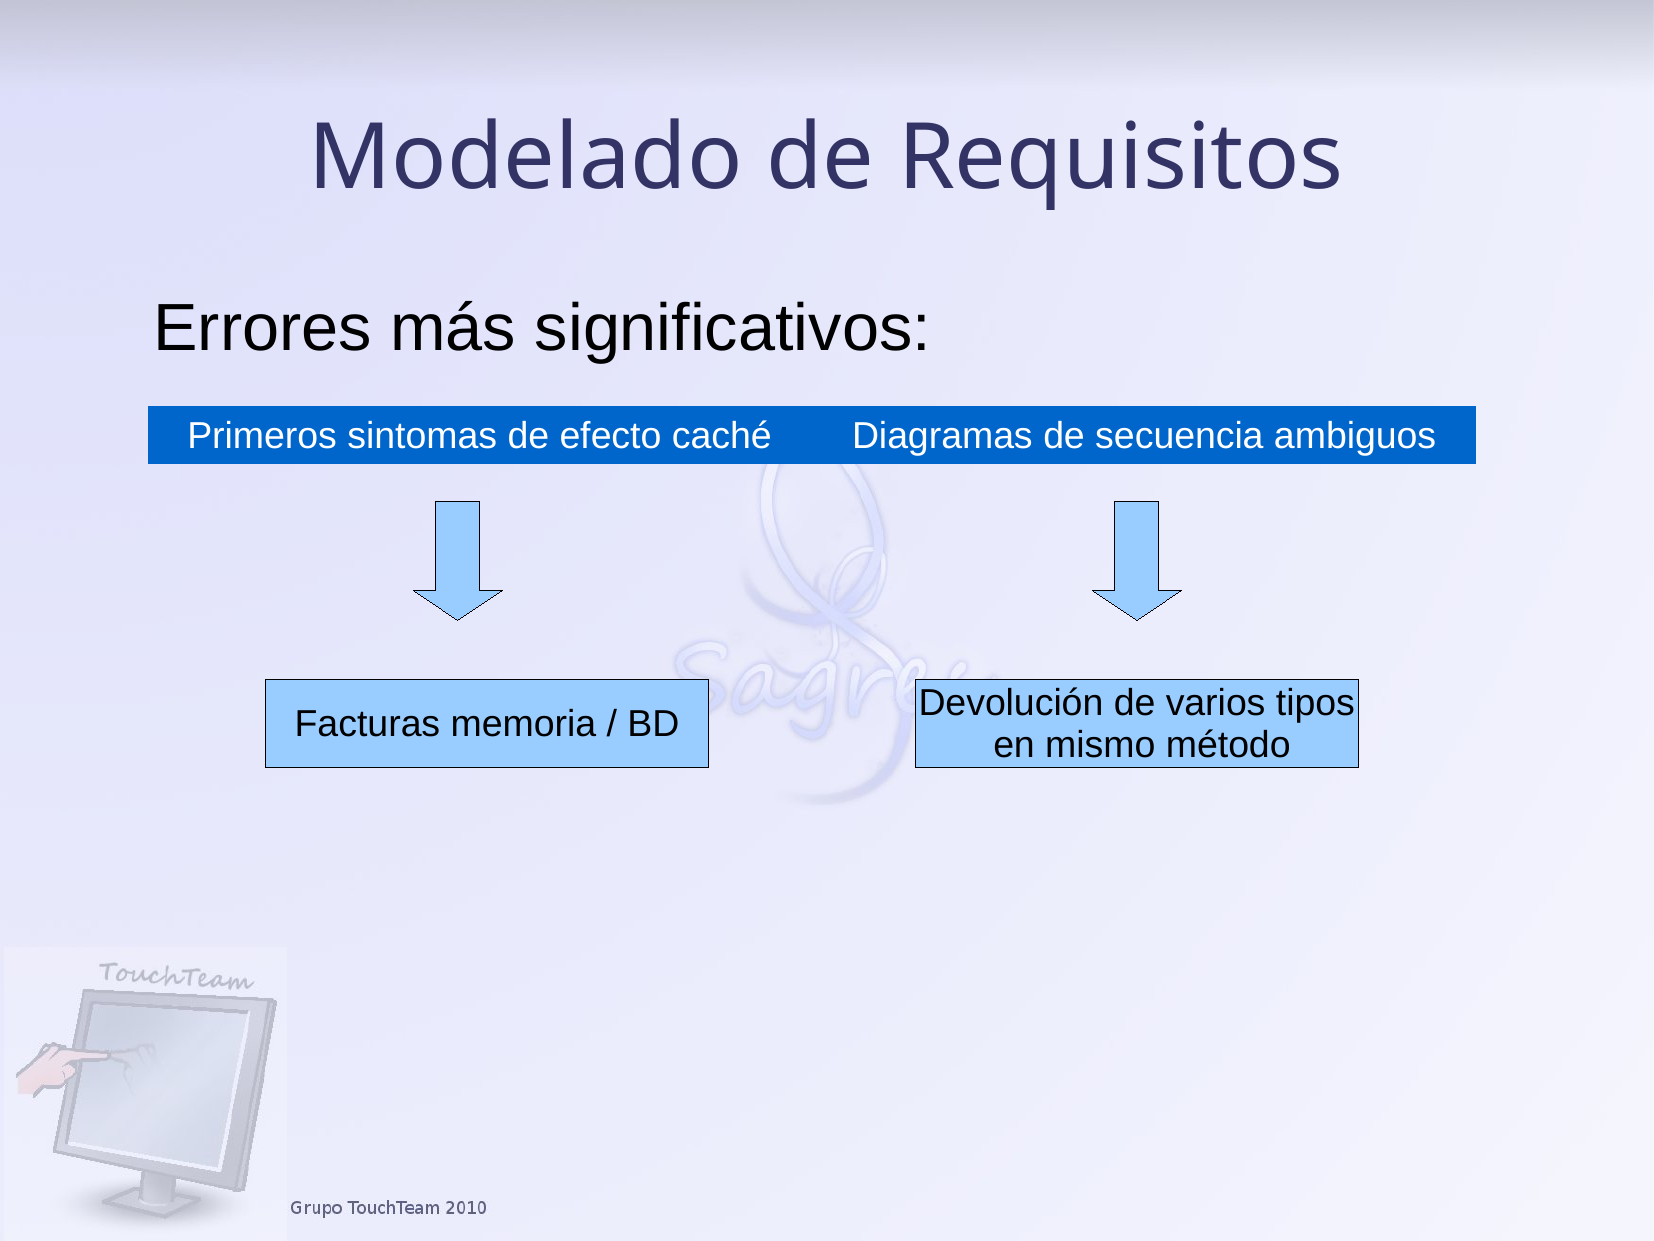

# Modelado de Requisitos
Errores más significativos:
| Primeros sintomas de efecto caché | Diagramas de secuencia ambiguos |
| --- | --- |
Facturas memoria / BD
Devolución de varios tipos
 en mismo método